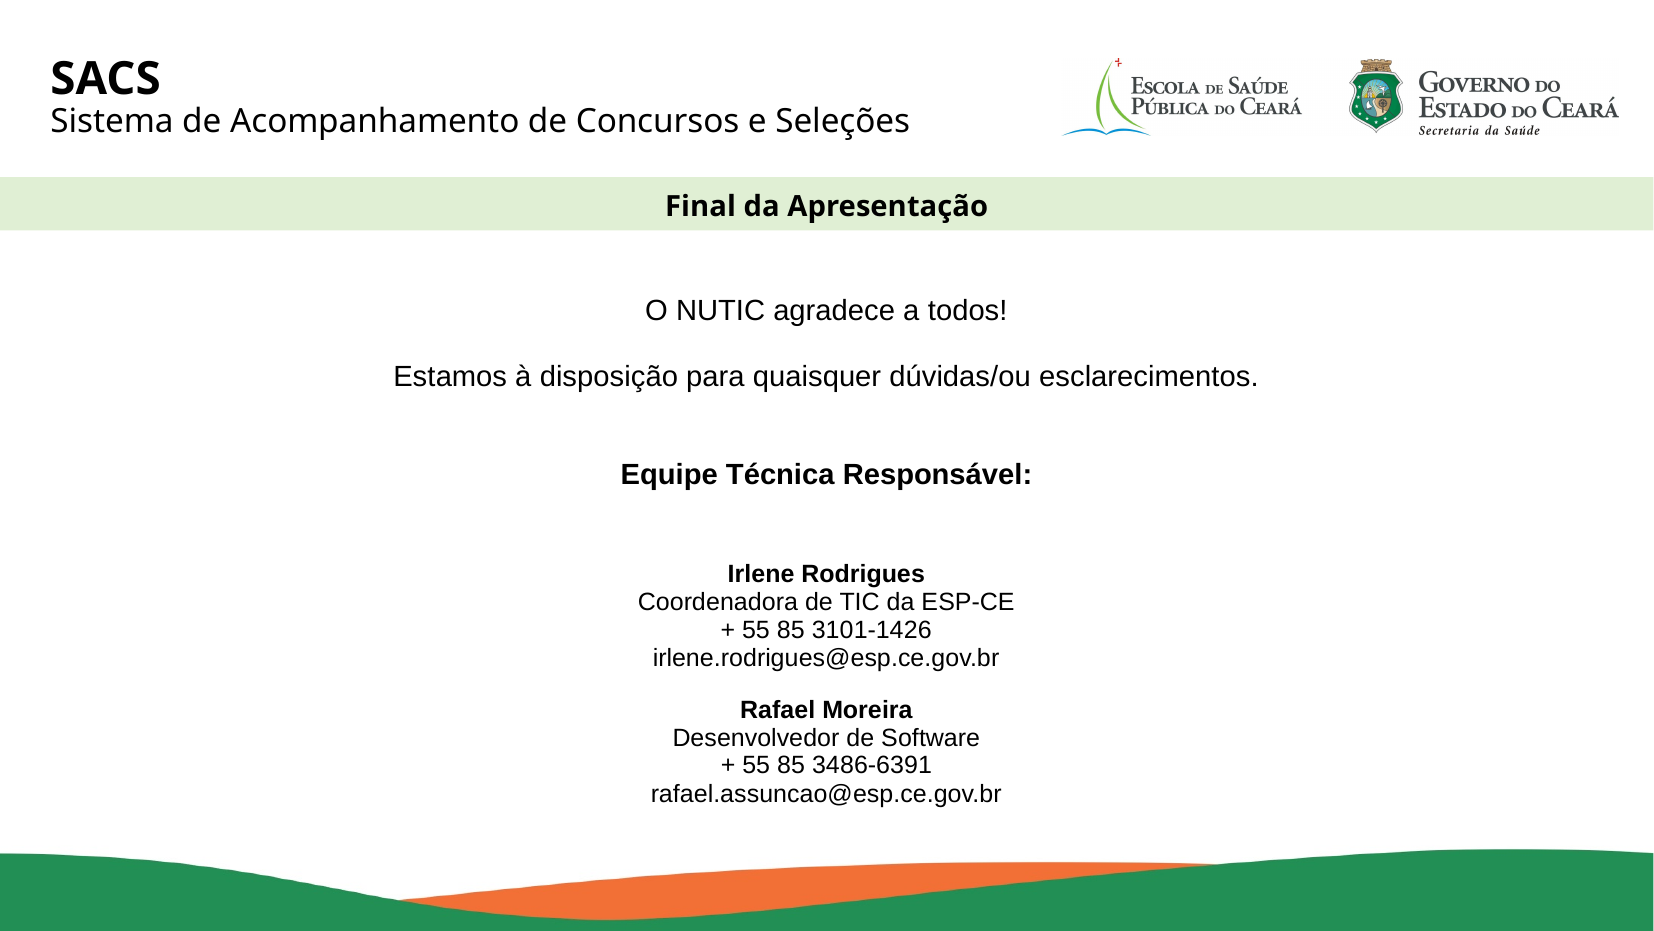

# SACS Sistema de Acompanhamento de Concursos e Seleções
Final da Apresentação
O NUTIC agradece a todos!
Estamos à disposição para quaisquer dúvidas/ou esclarecimentos.
Equipe Técnica Responsável:
| | Irlene Rodrigues Coordenadora de TIC da ESP-CE + 55 85 3101-1426 irlene.rodrigues@esp.ce.gov.br | |
| --- | --- | --- |
| | Rafael Moreira Desenvolvedor de Software + 55 85 3486-6391 rafael.assuncao@esp.ce.gov.br | |
| --- | --- | --- |